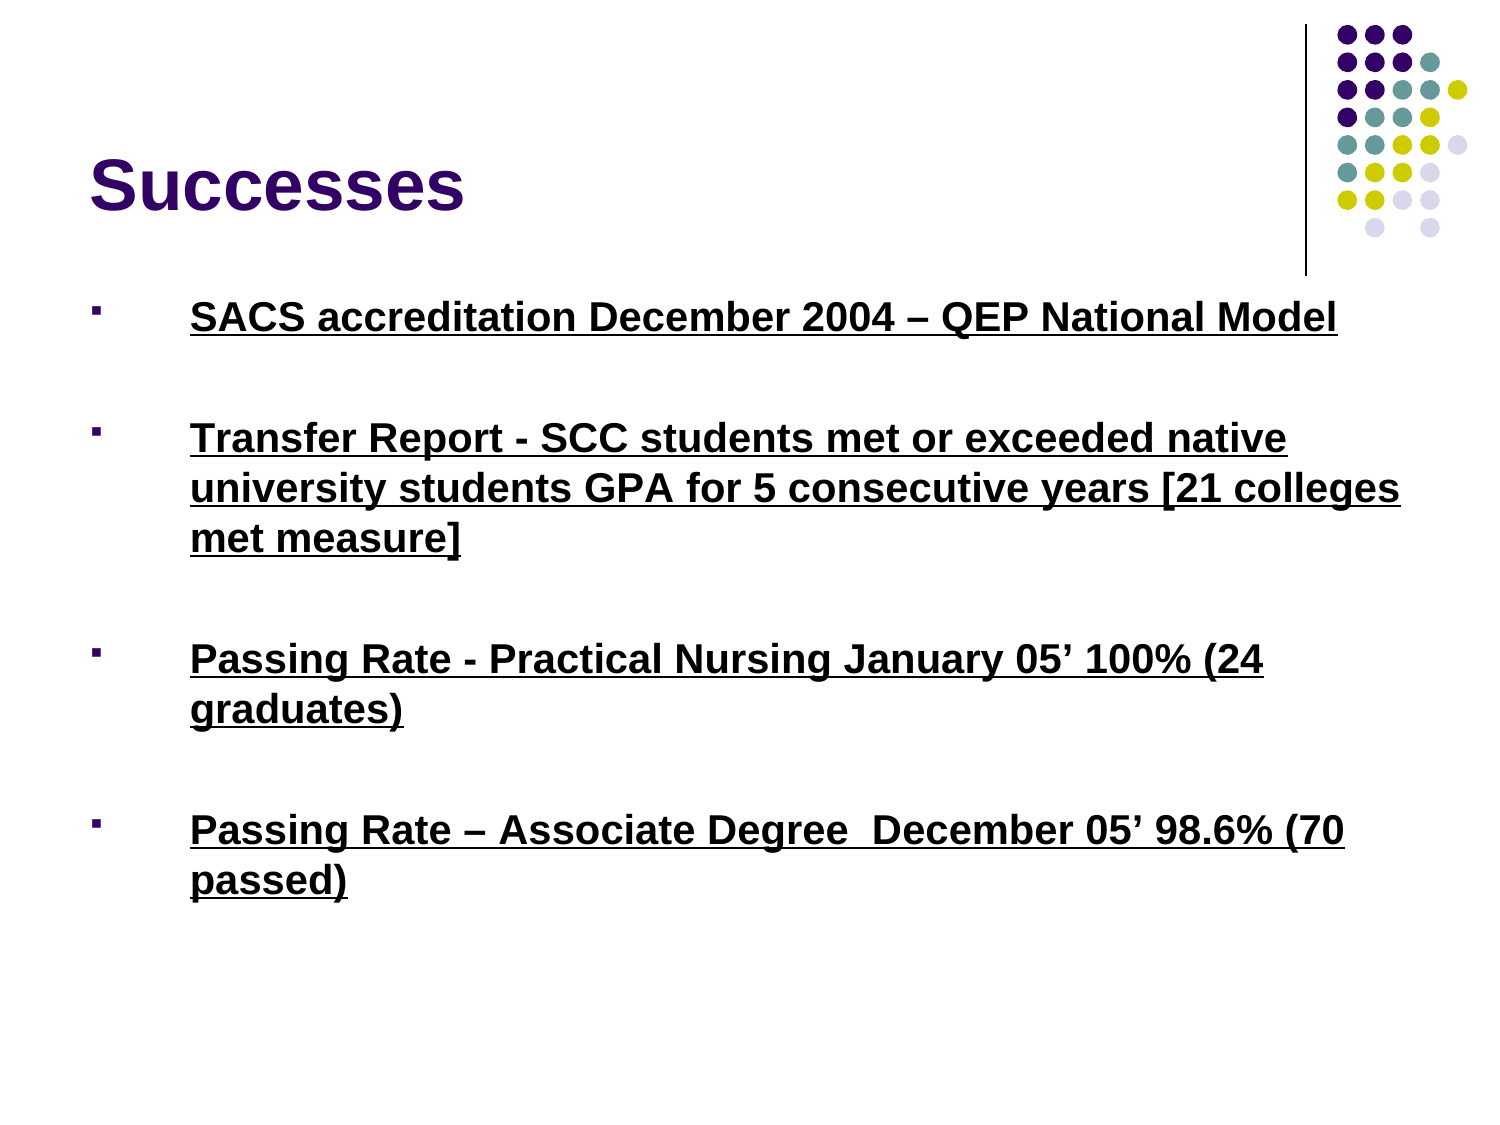

# Successes
SACS accreditation December 2004 – QEP National Model
Transfer Report - SCC students met or exceeded native university students GPA for 5 consecutive years [21 colleges met measure]
Passing Rate - Practical Nursing January 05’ 100% (24 graduates)
Passing Rate – Associate Degree December 05’ 98.6% (70 passed)